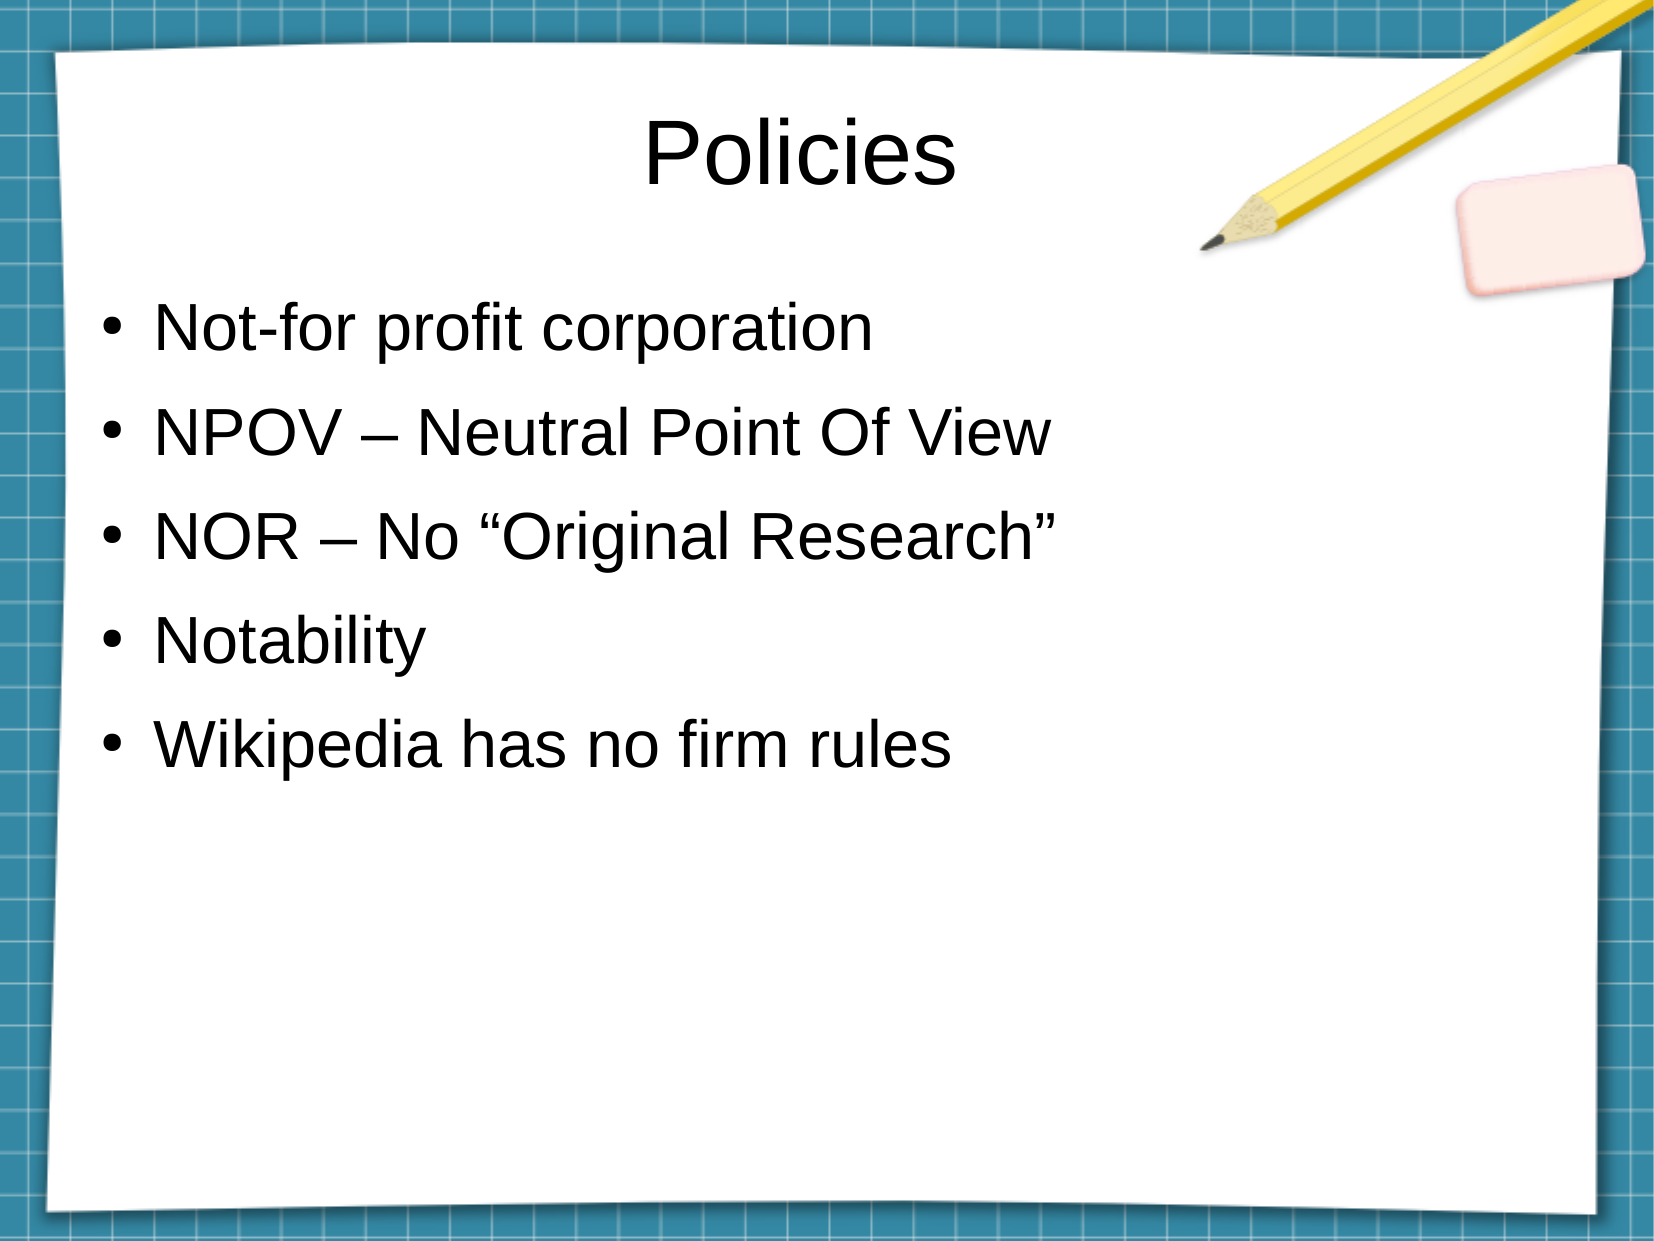

# Policies
Not-for profit corporation
NPOV – Neutral Point Of View
NOR – No “Original Research”
Notability
Wikipedia has no firm rules